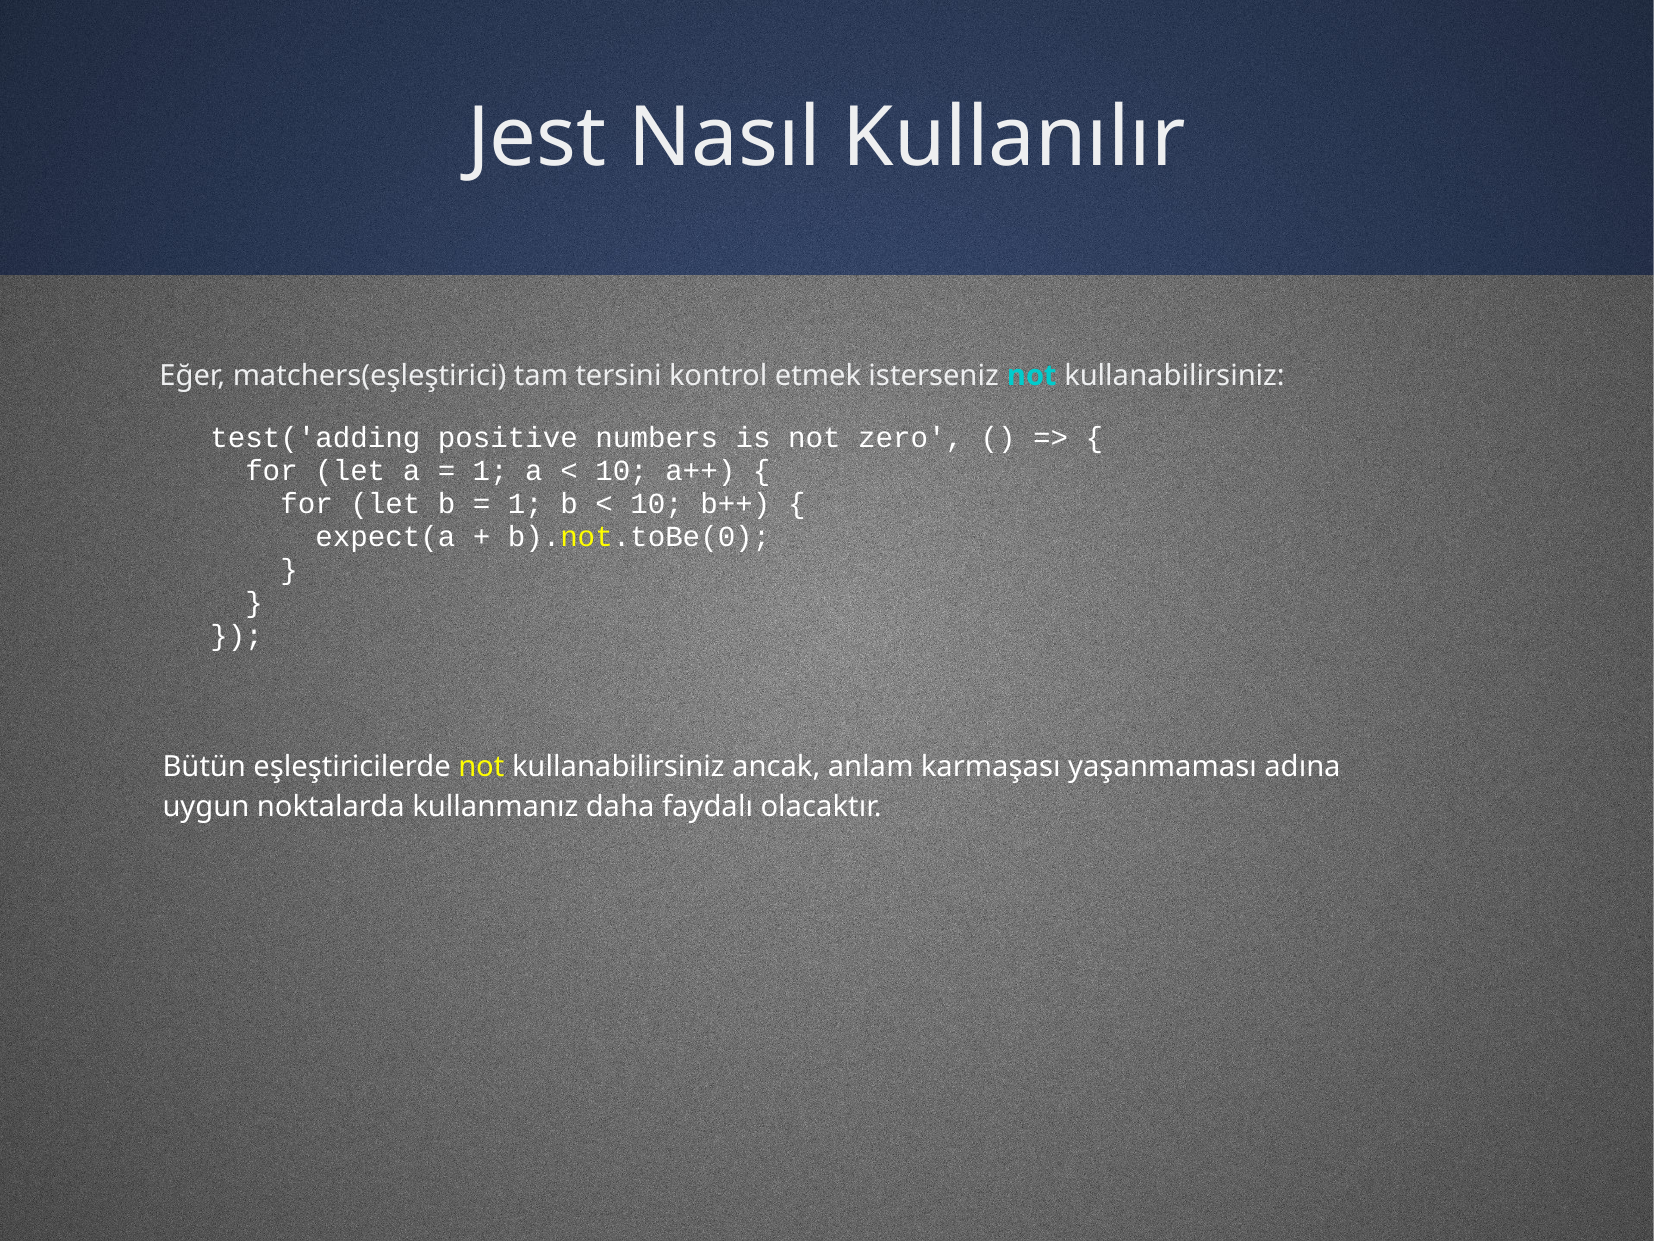

# Jest Nasıl Kullanılır
Eğer, matchers(eşleştirici) tam tersini kontrol etmek isterseniz not kullanabilirsiniz:
test('adding positive numbers is not zero', () => {
 for (let a = 1; a < 10; a++) {
 for (let b = 1; b < 10; b++) {
 expect(a + b).not.toBe(0);
 }
 }
});
Bütün eşleştiricilerde not kullanabilirsiniz ancak, anlam karmaşası yaşanmaması adına uygun noktalarda kullanmanız daha faydalı olacaktır.